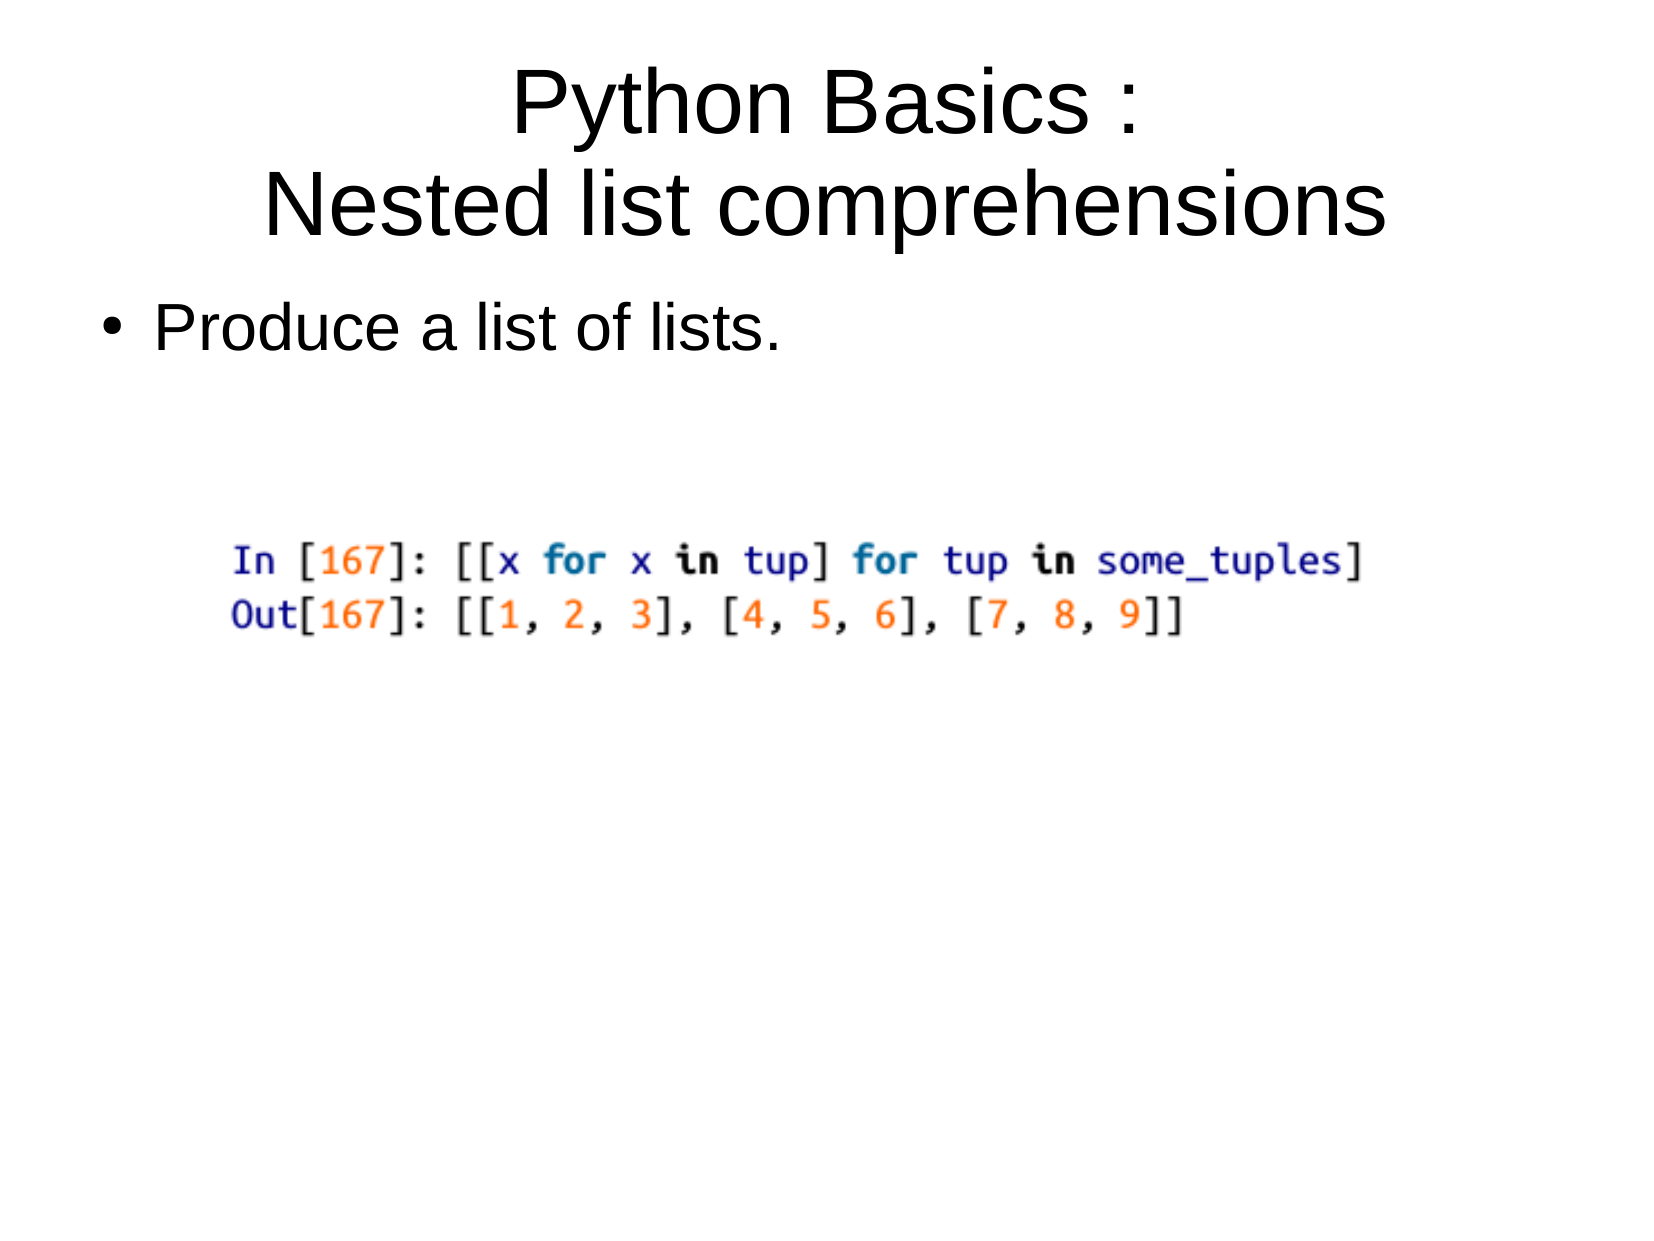

# Python Basics : Nested list comprehensions
Produce a list of lists.